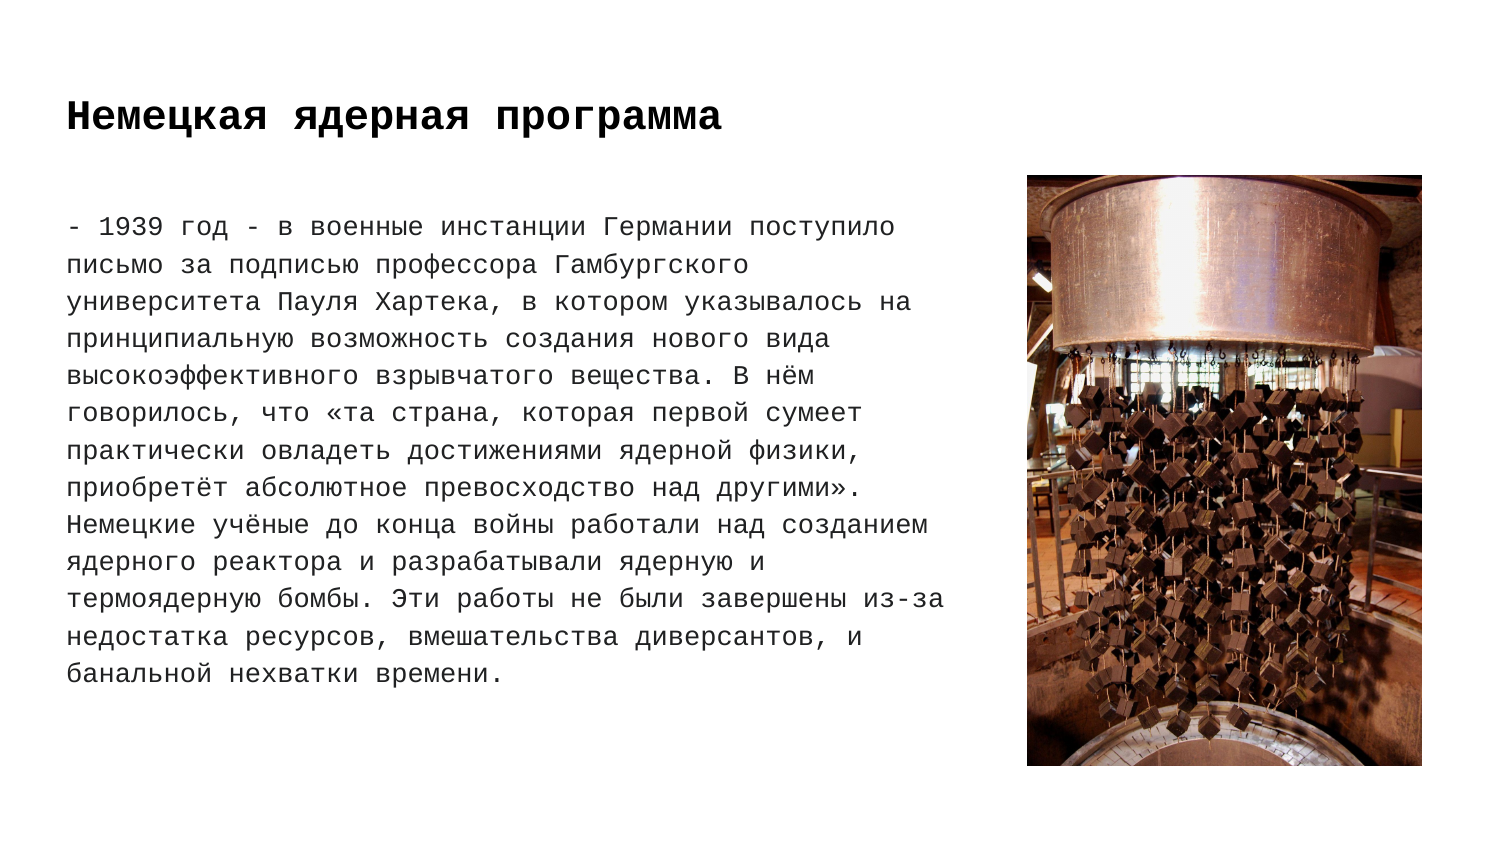

# Немецкая ядерная программа
- 1939 год - в военные инстанции Германии поступило письмо за подписью профессора Гамбургского университета Пауля Хартека, в котором указывалось на принципиальную возможность создания нового вида высокоэффективного взрывчатого вещества. В нём говорилось, что «та страна, которая первой сумеет практически овладеть достижениями ядерной физики, приобретёт абсолютное превосходство над другими». Немецкие учёные до конца войны работали над созданием ядерного реактора и разрабатывали ядерную и термоядерную бомбы. Эти работы не были завершены из-за недостатка ресурсов, вмешательства диверсантов, и банальной нехватки времени.